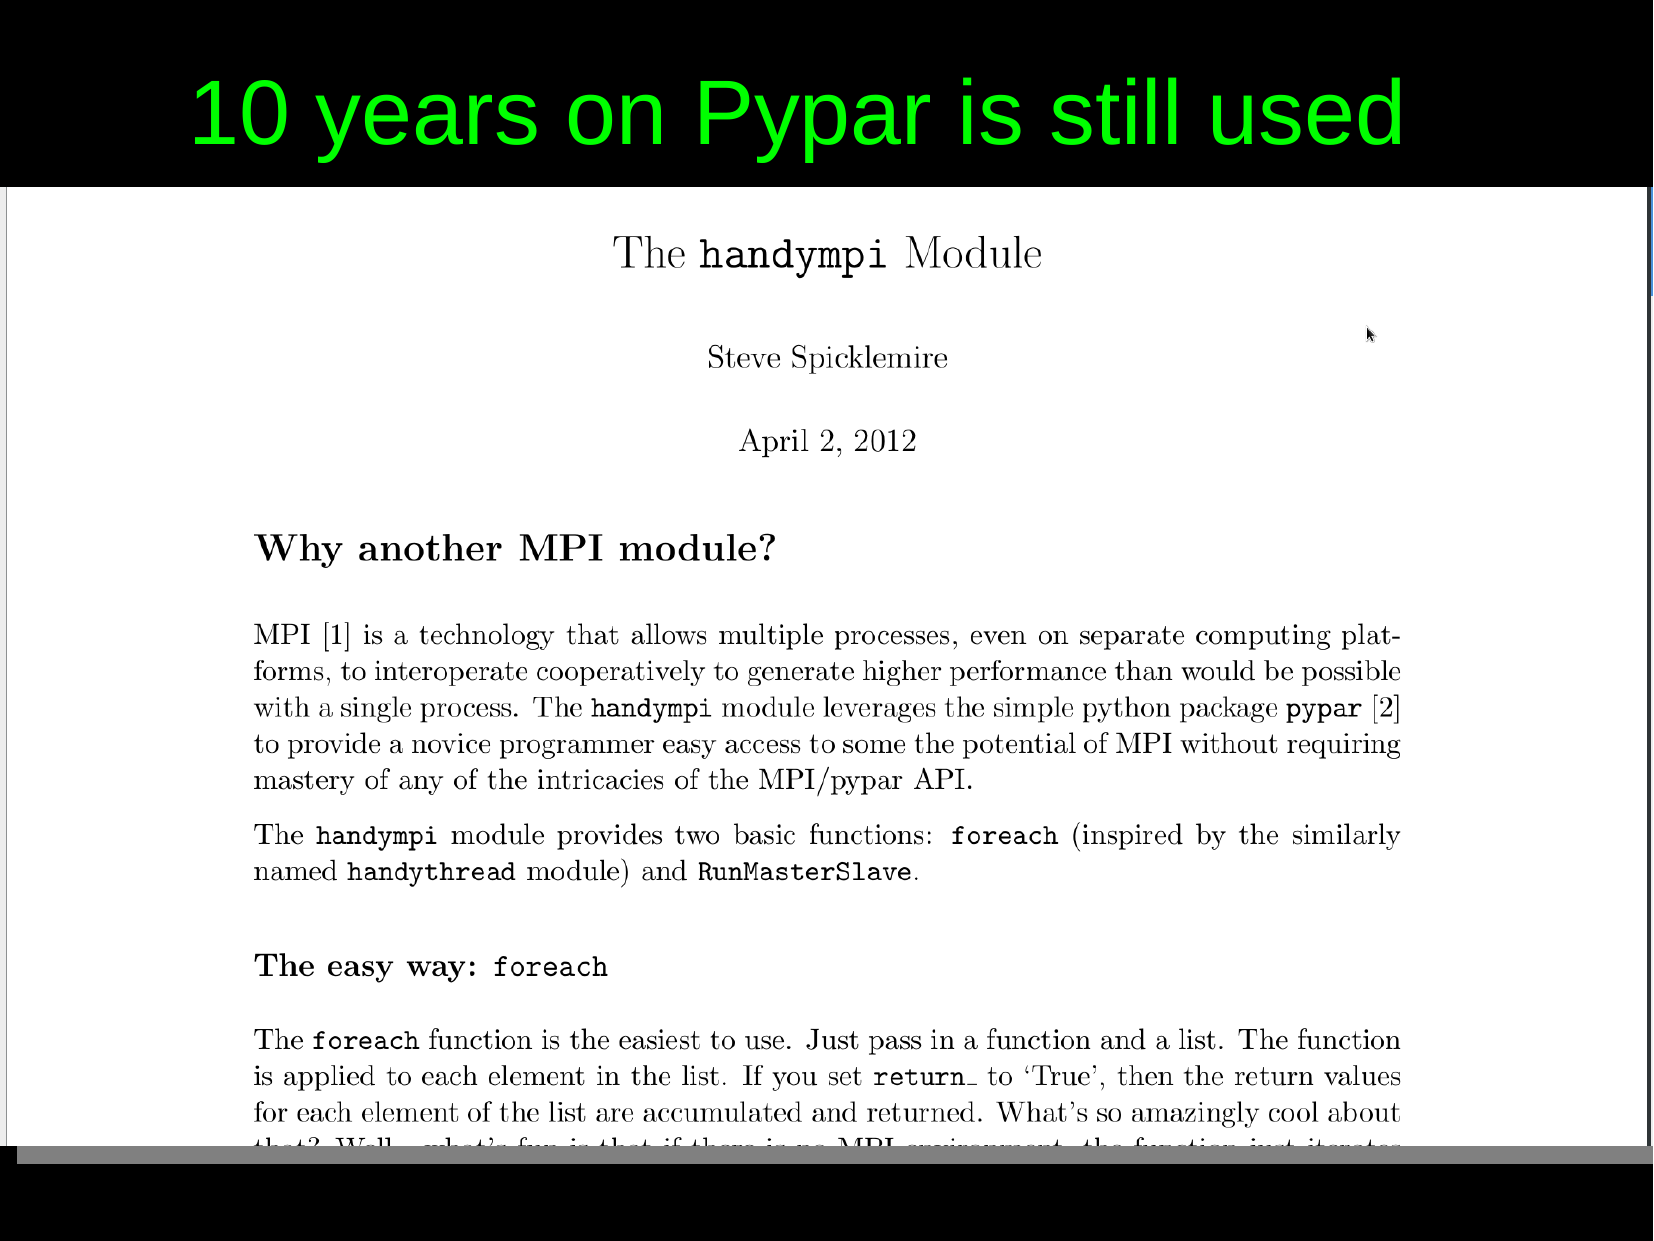

# 10 years on Pypar is still used